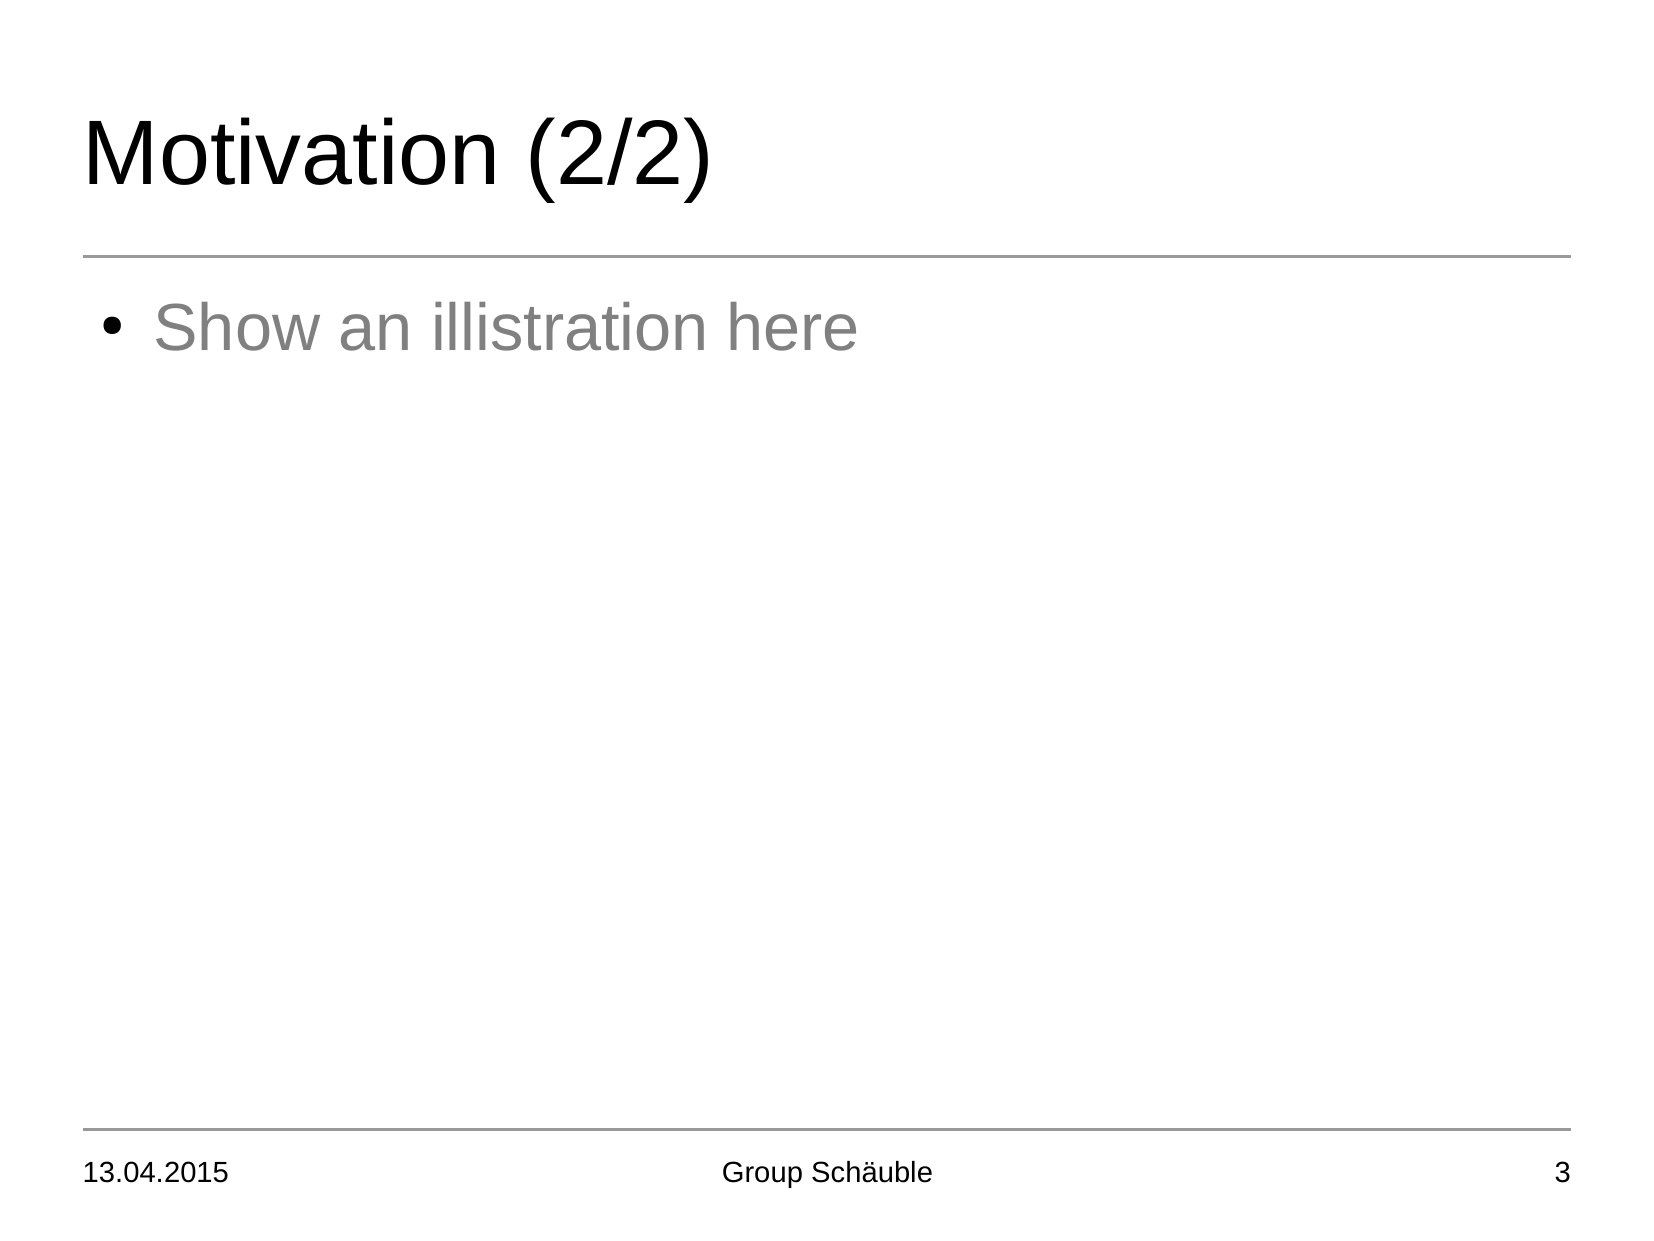

# Motivation (2/2)
Show an illistration here
13.04.2015
Group Schäuble
3